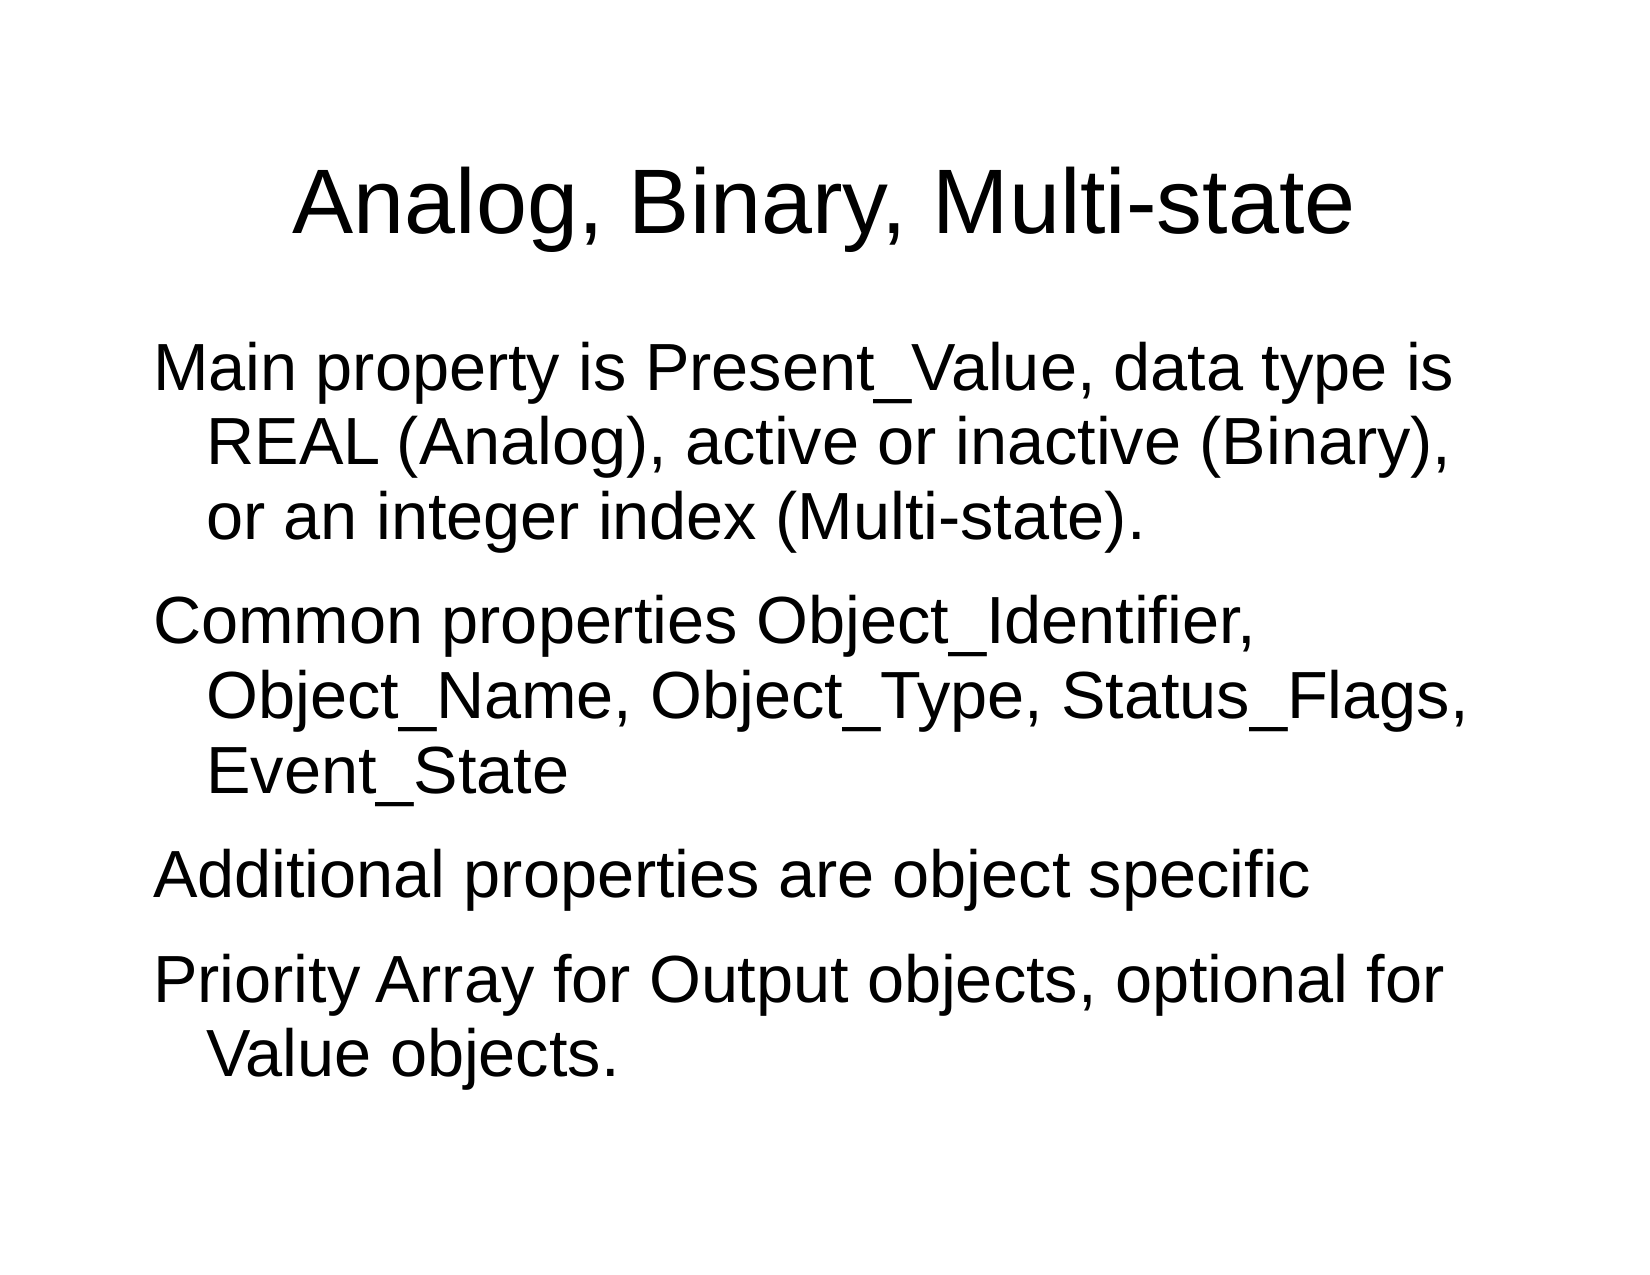

# Analog, Binary, Multi-state
Main property is Present_Value, data type is REAL (Analog), active or inactive (Binary), or an integer index (Multi-state).
Common properties Object_Identifier, Object_Name, Object_Type, Status_Flags, Event_State
Additional properties are object specific
Priority Array for Output objects, optional for Value objects.